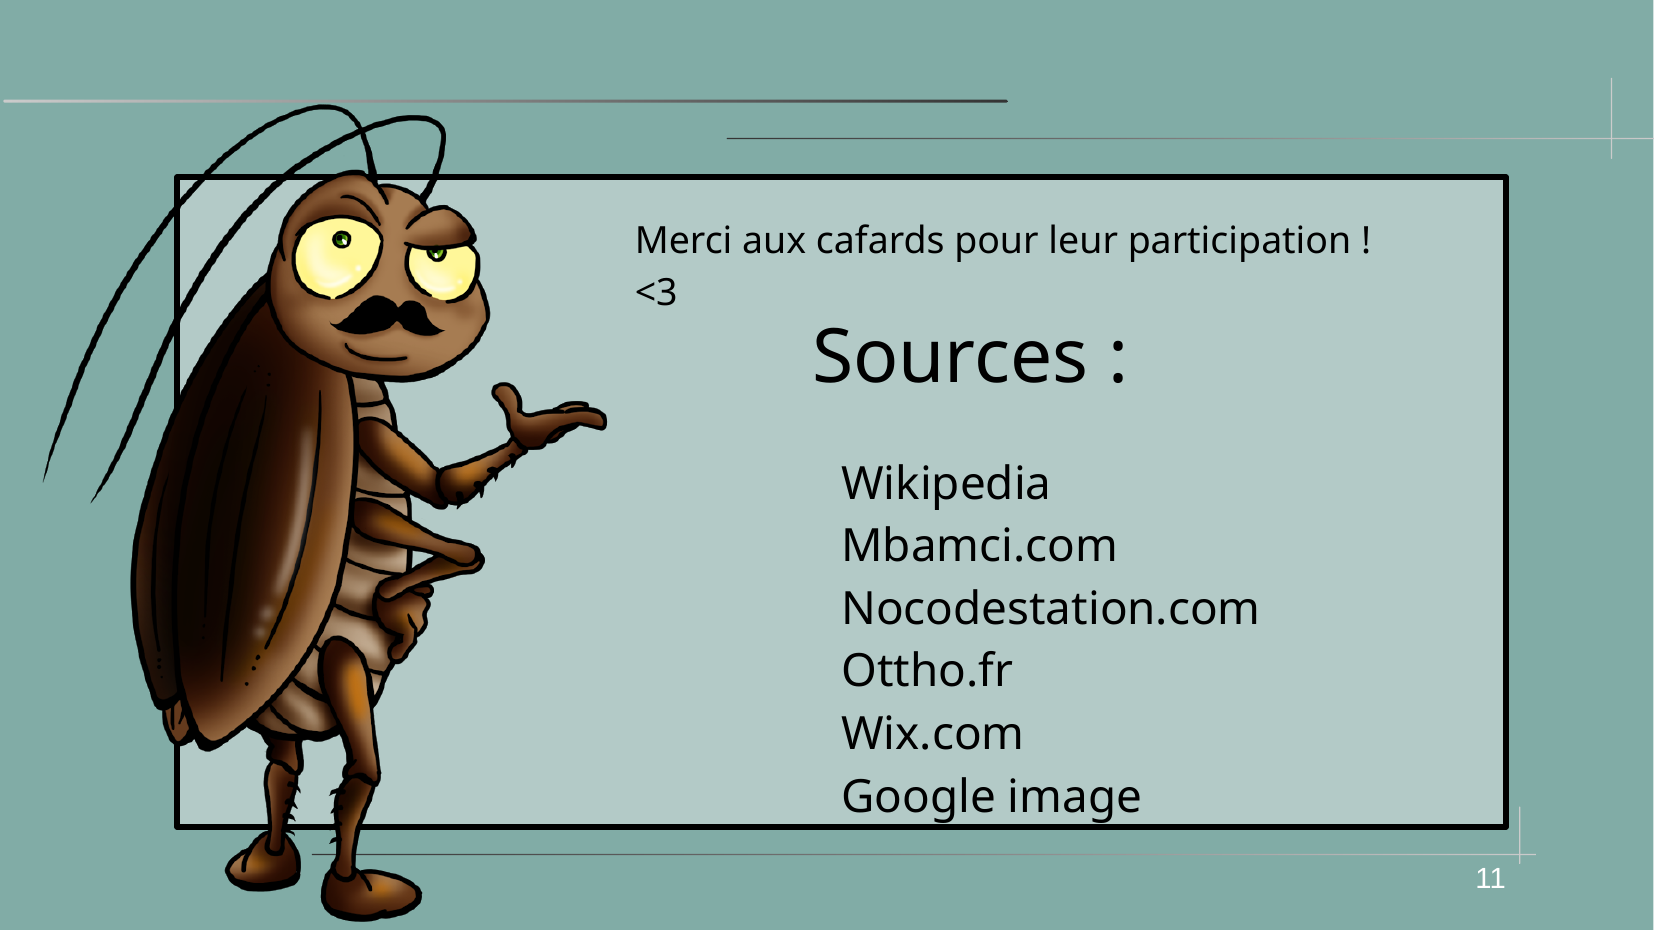

Merci aux cafards pour leur participation ! <3
Sources :
Wikipedia
Mbamci.com
Nocodestation.com
Ottho.fr
Wix.com
Google image
11